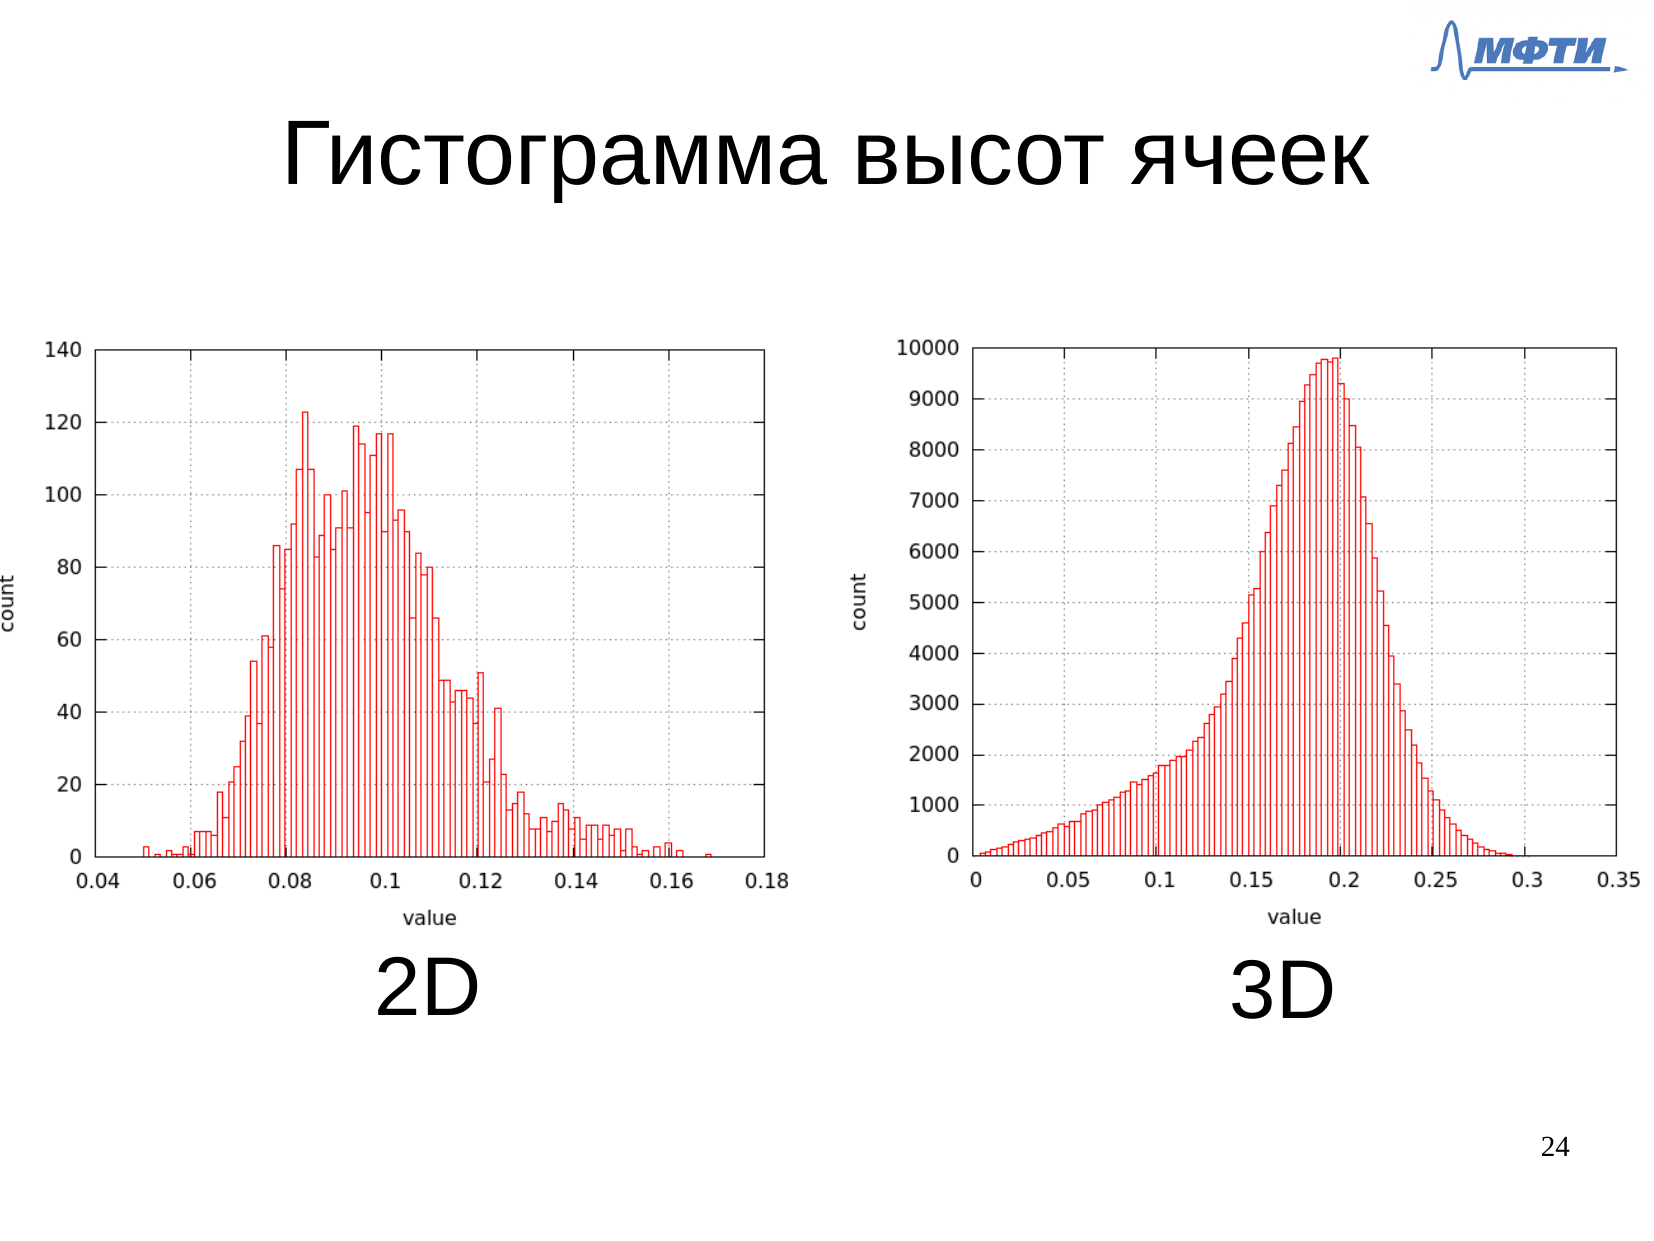

# Гистограмма высот ячеек
2D
3D
24